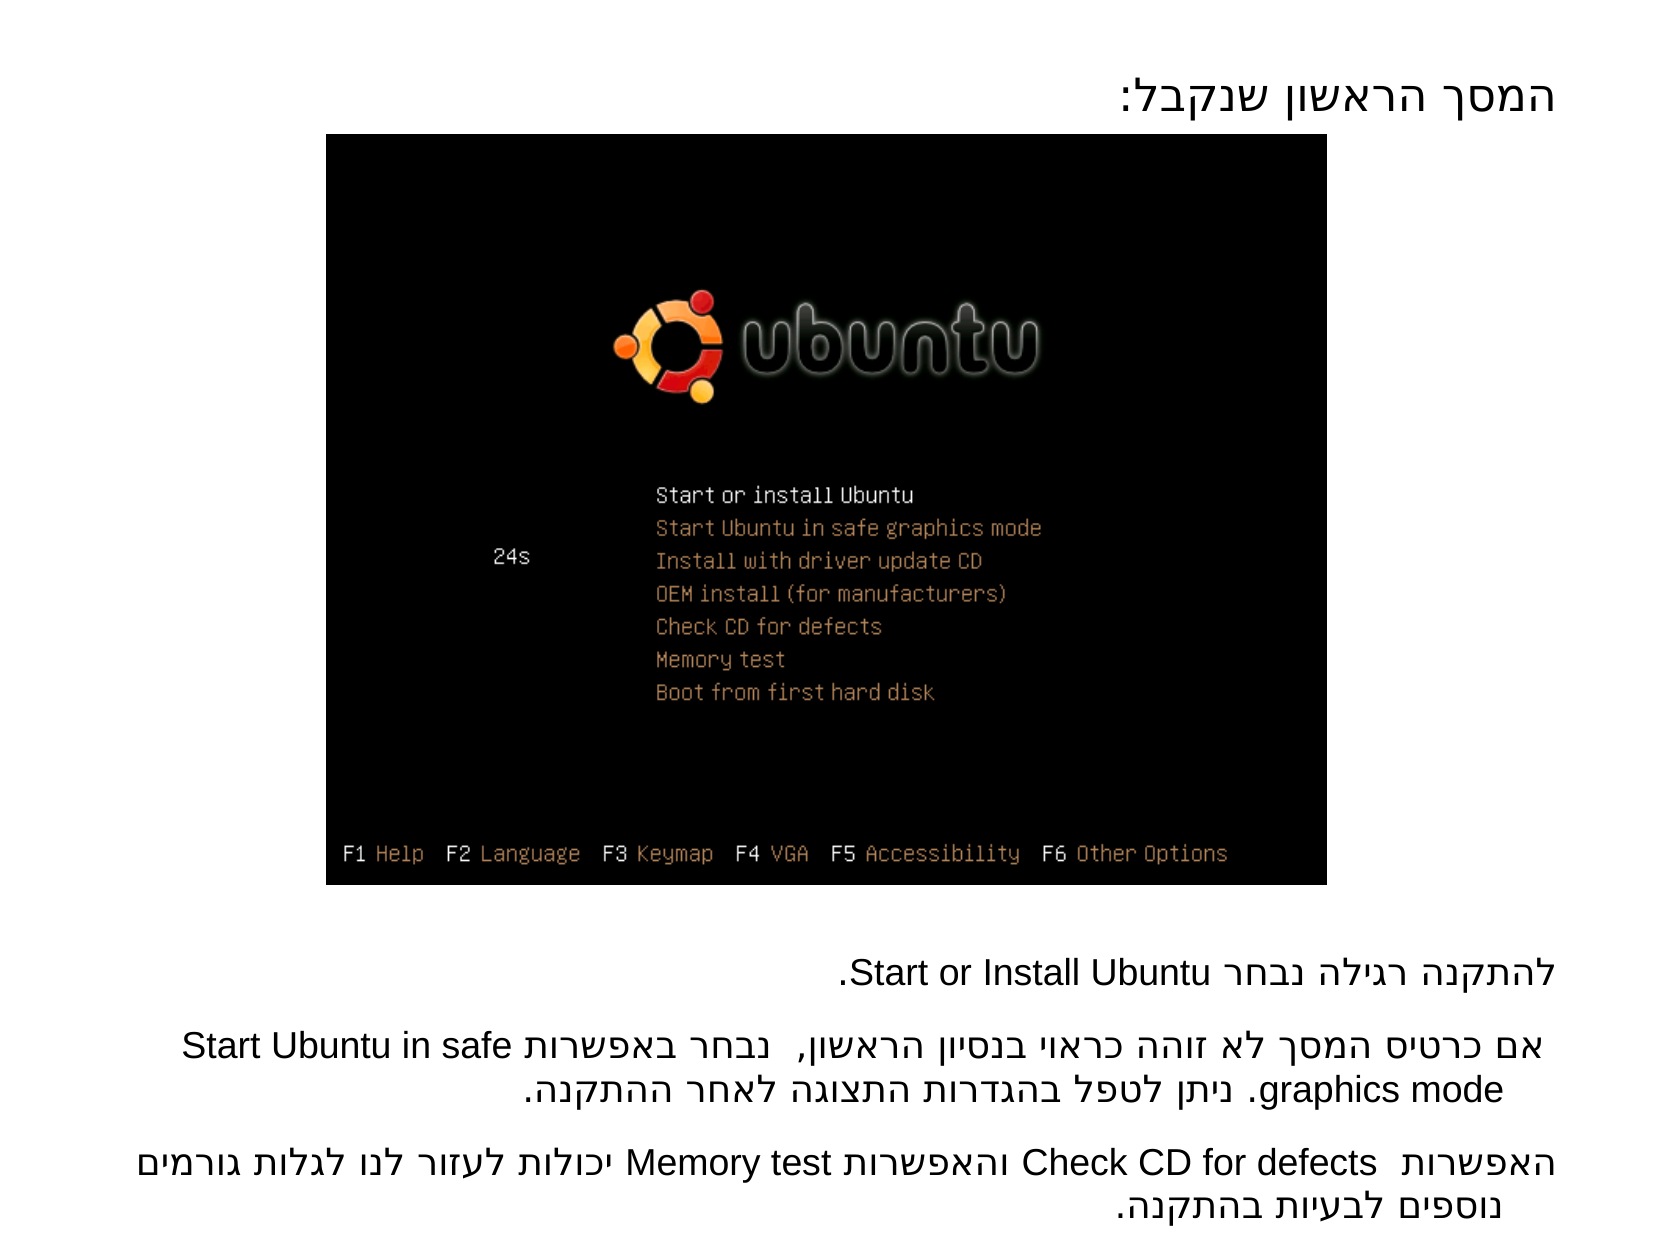

# המסך הראשון שנקבל:
להתקנה רגילה נבחר Start or Install Ubuntu.
 אם כרטיס המסך לא זוהה כראוי בנסיון הראשון, נבחר באפשרות Start Ubuntu in safe graphics mode. ניתן לטפל בהגדרות התצוגה לאחר ההתקנה.
האפשרות Check CD for defects והאפשרות Memory test יכולות לעזור לנו לגלות גורמים נוספים לבעיות בהתקנה.